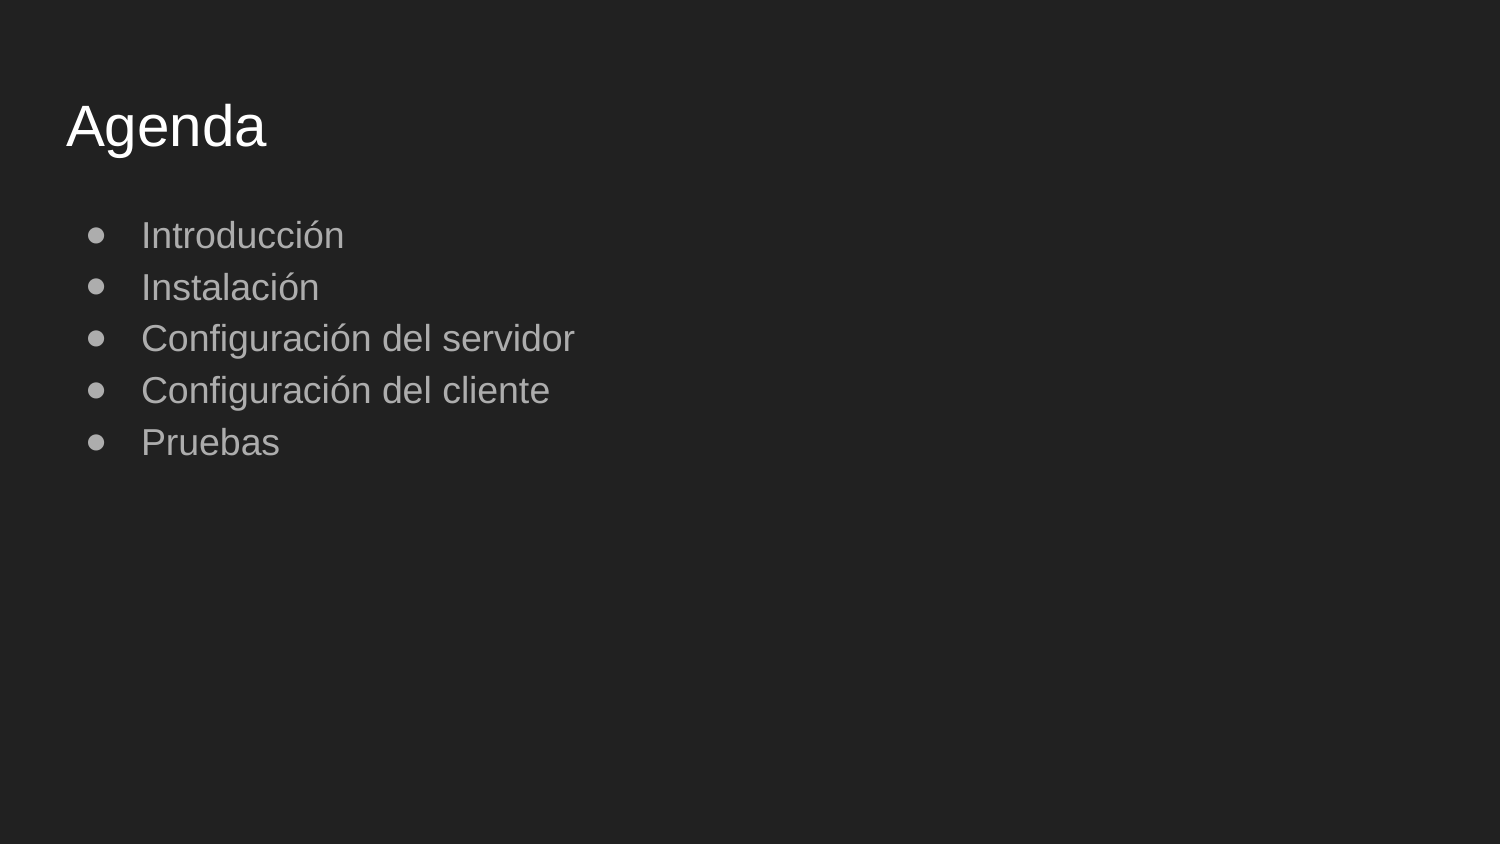

# Agenda
Introducción
Instalación
Configuración del servidor
Configuración del cliente
Pruebas